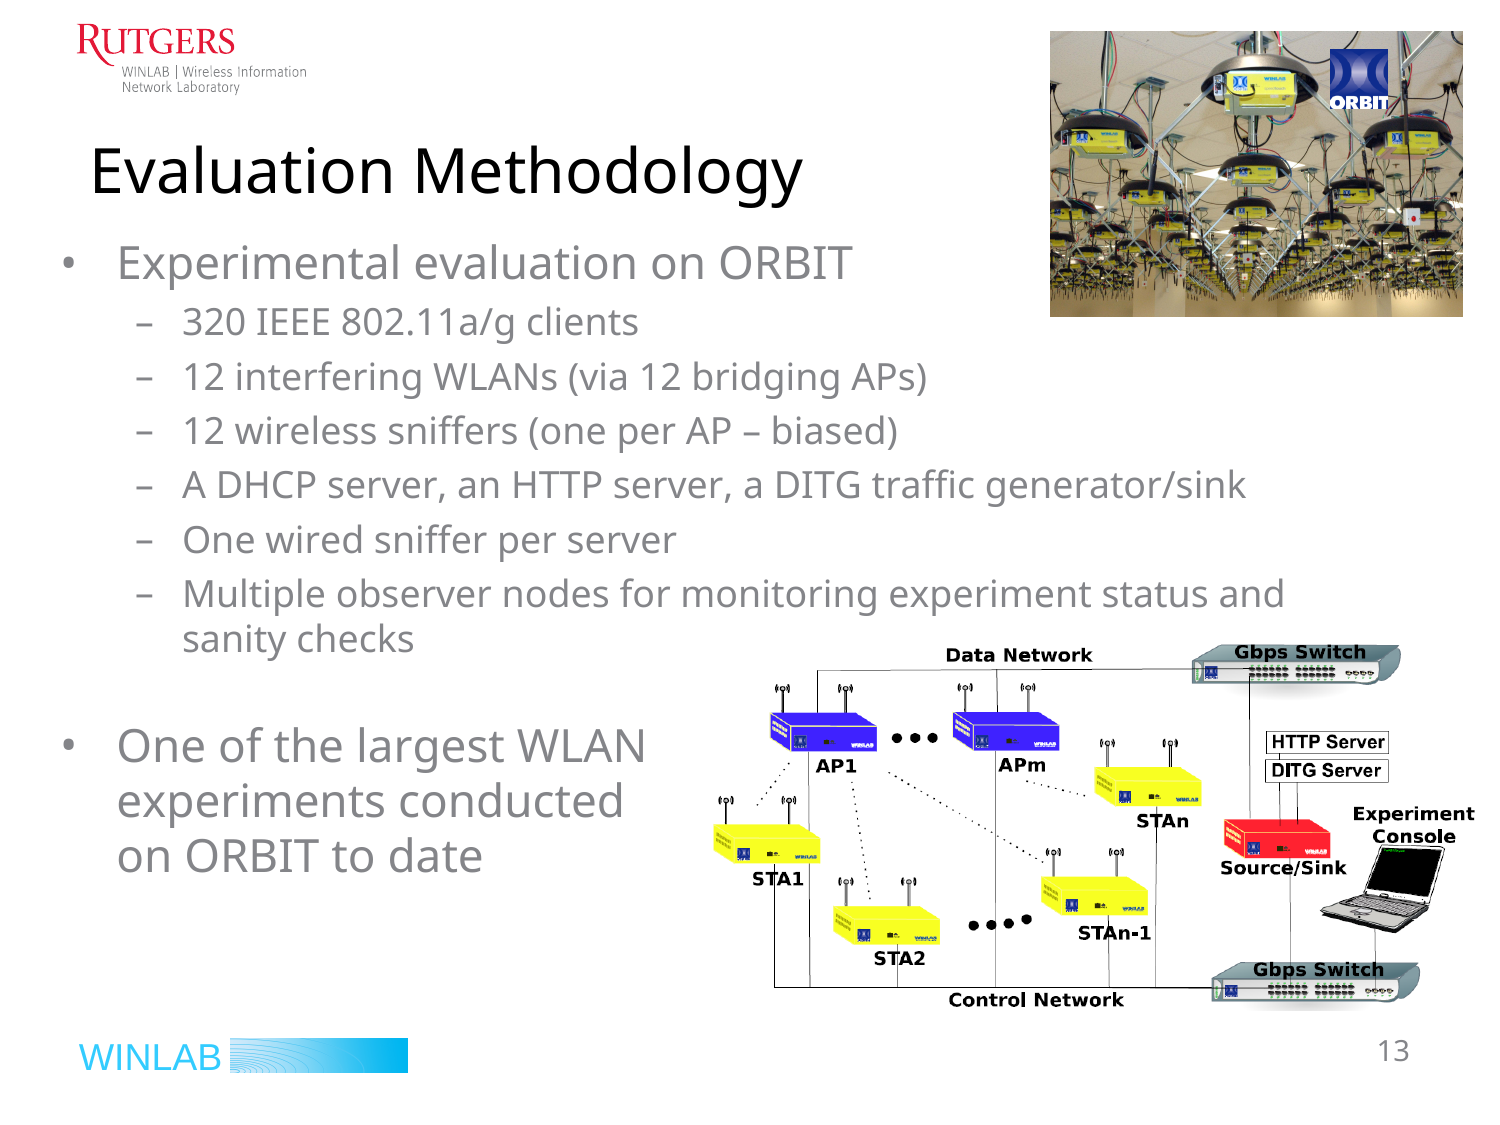

# Evaluation Methodology
Experimental evaluation on ORBIT
320 IEEE 802.11a/g clients
12 interfering WLANs (via 12 bridging APs)
12 wireless sniffers (one per AP – biased)
A DHCP server, an HTTP server, a DITG traffic generator/sink
One wired sniffer per server
Multiple observer nodes for monitoring experiment status and sanity checks
One of the largest WLAN
experiments conducted
on ORBIT to date
13